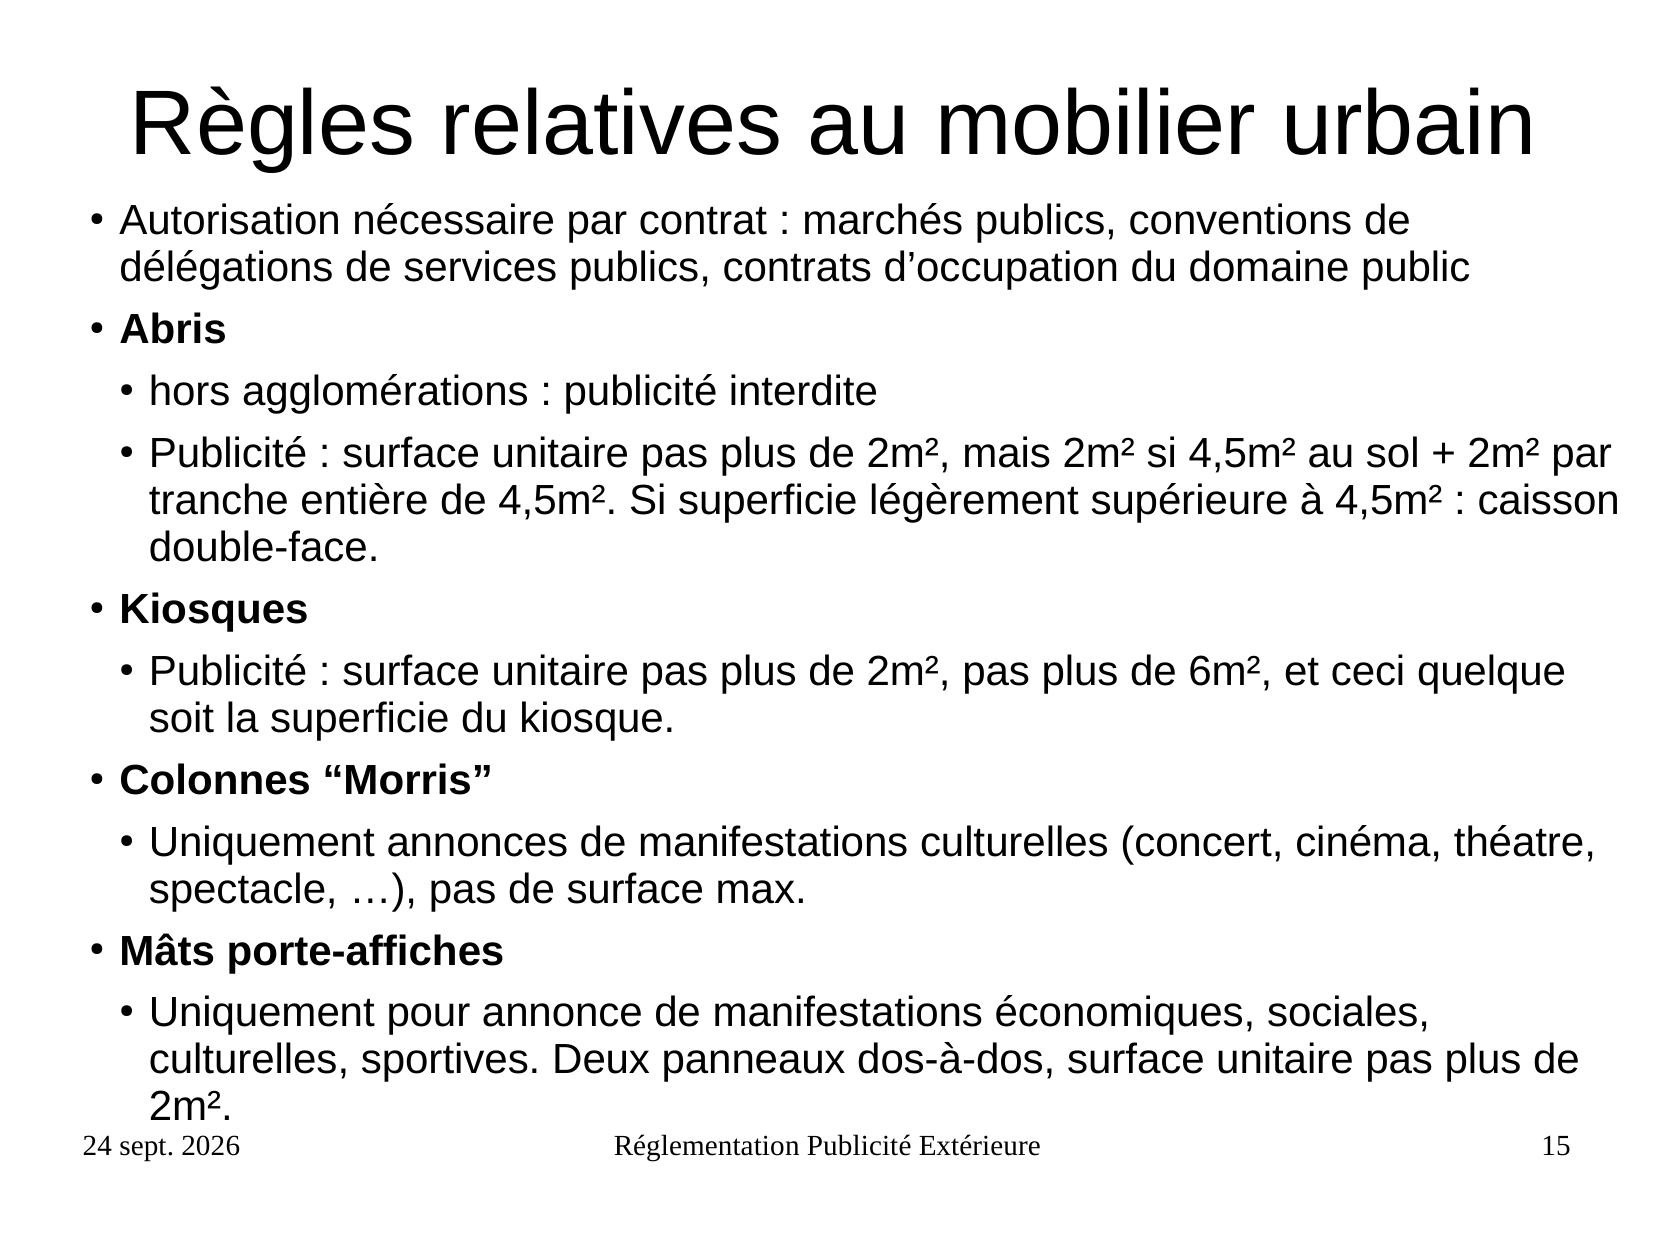

# Règles relatives au mobilier urbain
Autorisation nécessaire par contrat : marchés publics, conventions de délégations de services publics, contrats d’occupation du domaine public
Abris
hors agglomérations : publicité interdite
Publicité : surface unitaire pas plus de 2m², mais 2m² si 4,5m² au sol + 2m² par tranche entière de 4,5m². Si superficie légèrement supérieure à 4,5m² : caisson double-face.
Kiosques
Publicité : surface unitaire pas plus de 2m², pas plus de 6m², et ceci quelque soit la superficie du kiosque.
Colonnes “Morris”
Uniquement annonces de manifestations culturelles (concert, cinéma, théatre, spectacle, …), pas de surface max.
Mâts porte-affiches
Uniquement pour annonce de manifestations économiques, sociales, culturelles, sportives. Deux panneaux dos-à-dos, surface unitaire pas plus de 2m².
Réglementation Publicité Extérieure
15